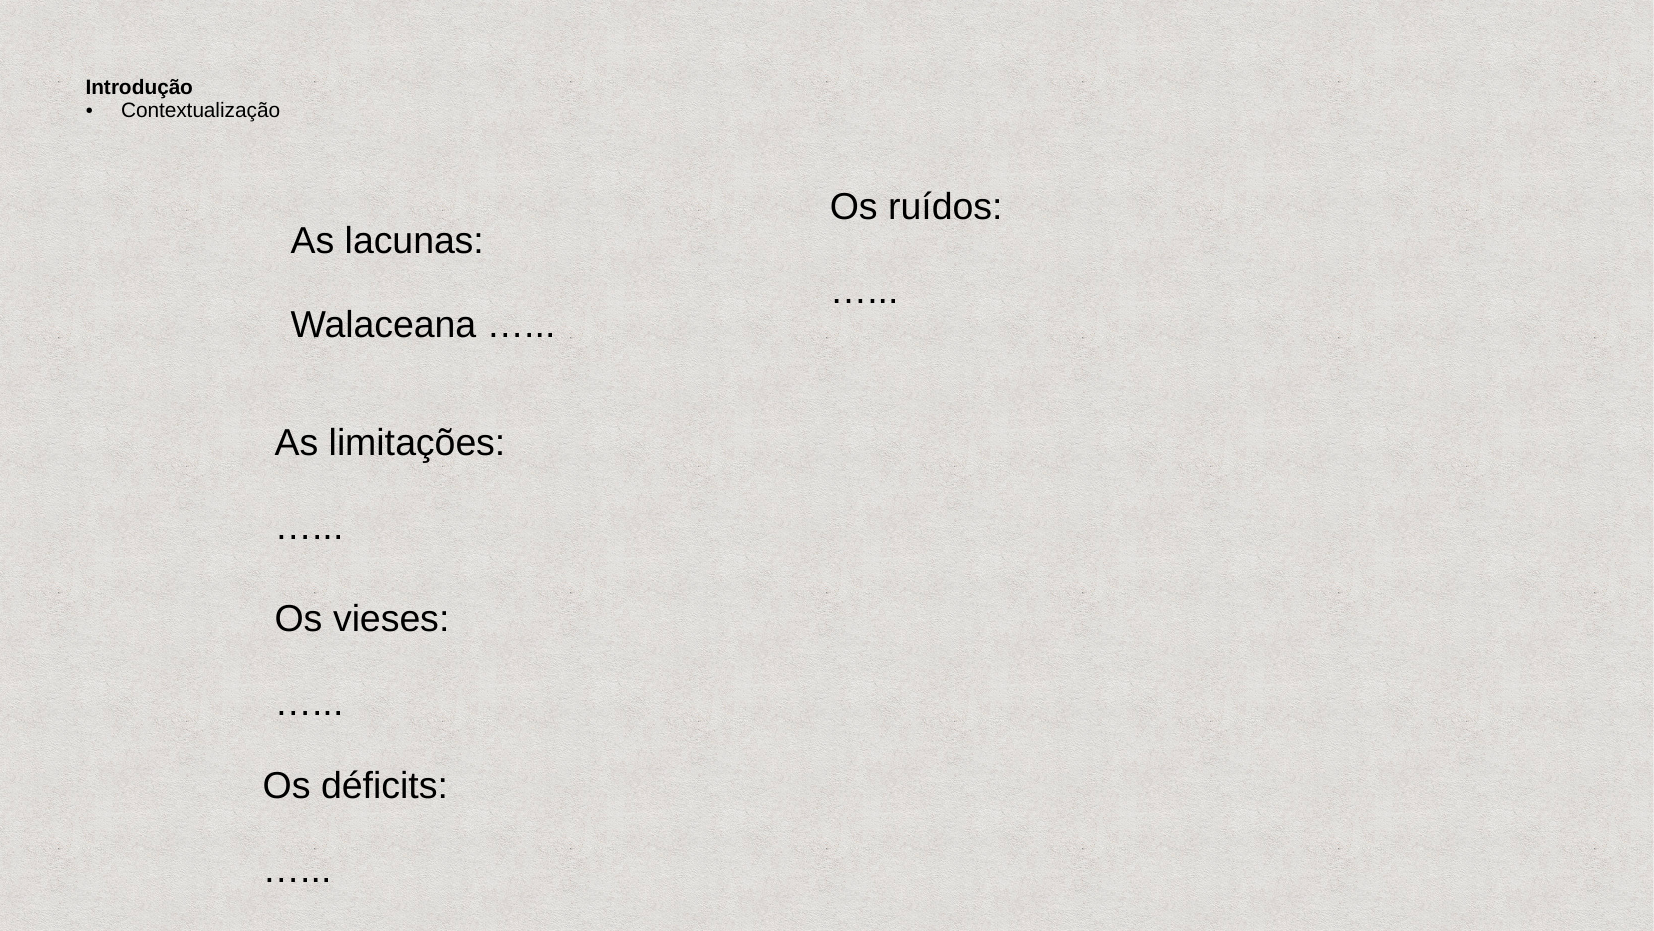

Introdução
Contextualização
Os ruídos:
…...
As lacunas:
Walaceana …...
As limitações:
…...
Os vieses:
…...
Os déficits:
…...